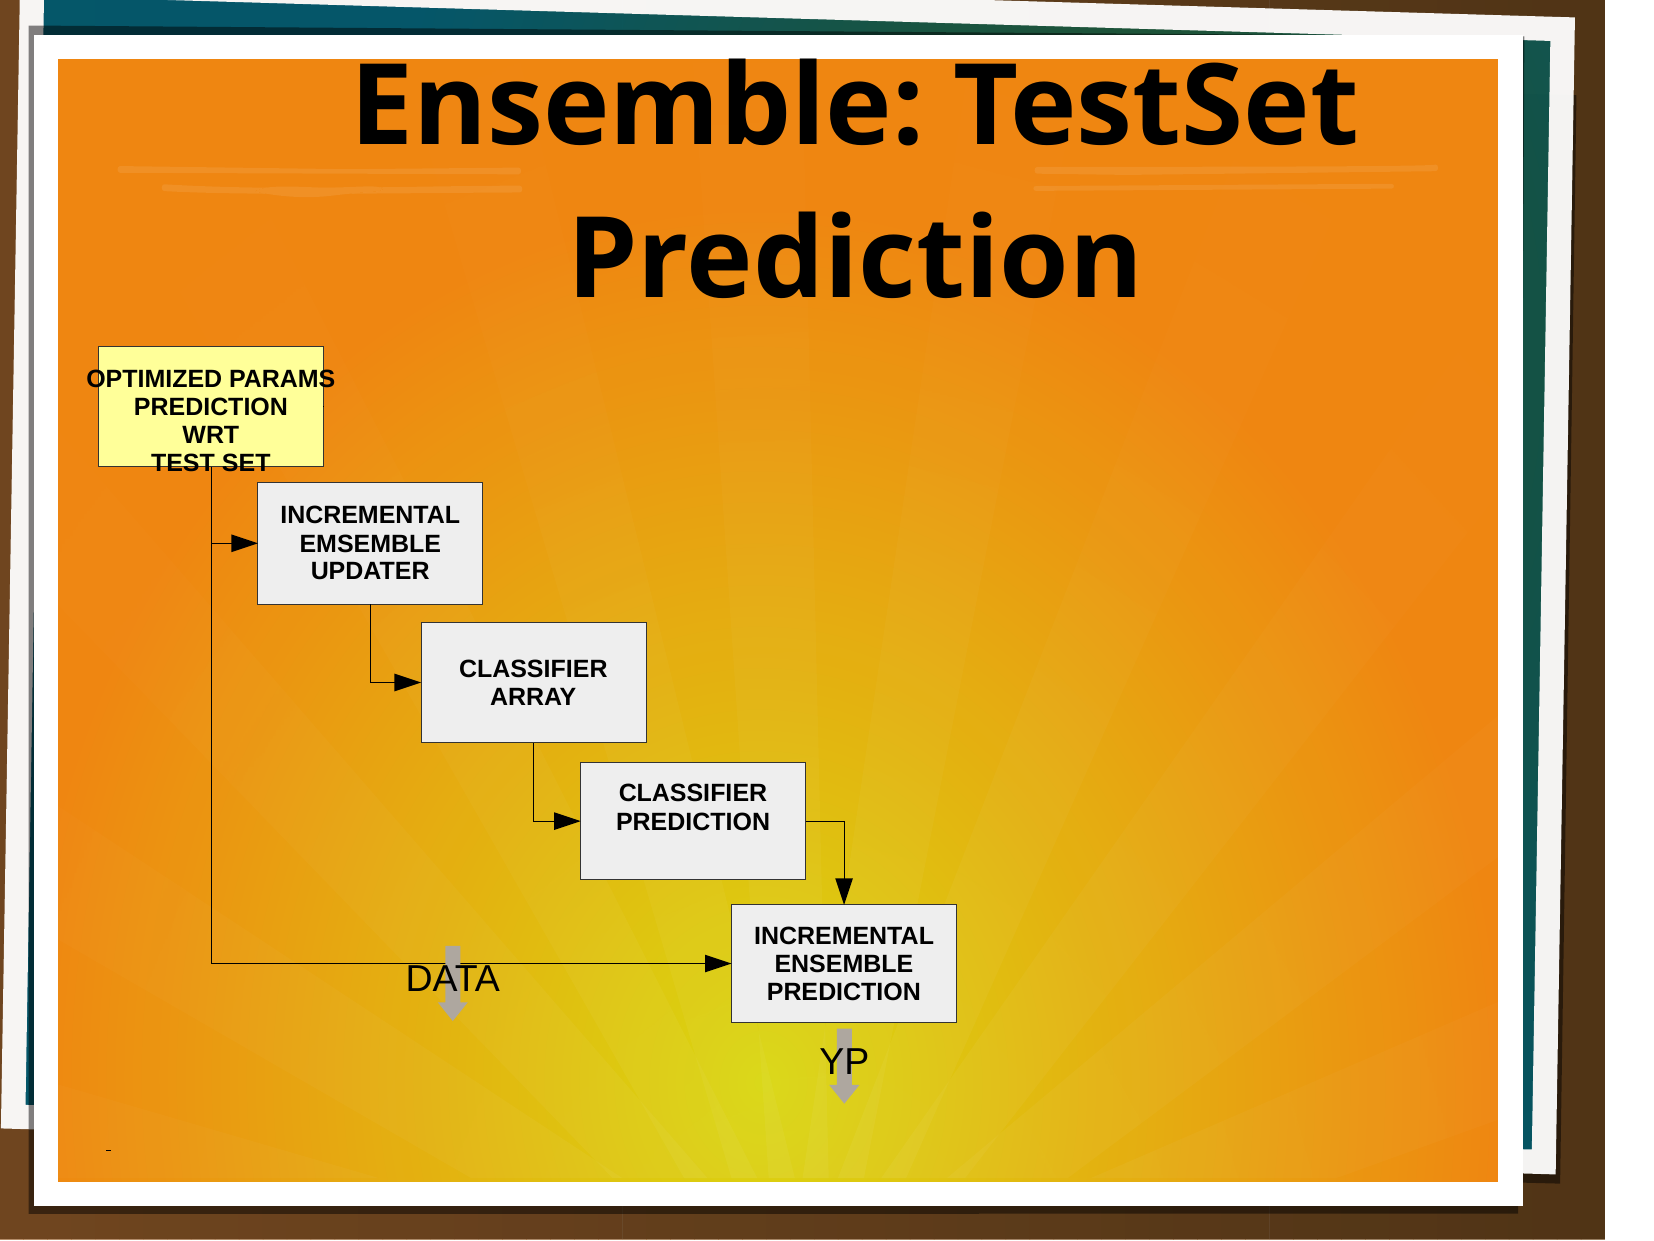

# Ensemble: TestSet Prediction
OPTIMIZED PARAMS
PREDICTION
WRT
TEST SET
INCREMENTAL
EMSEMBLE
UPDATER
CLASSIFIER
ARRAY
CLASSIFIER
PREDICTION
INCREMENTAL
ENSEMBLE
PREDICTION
DATA
YP